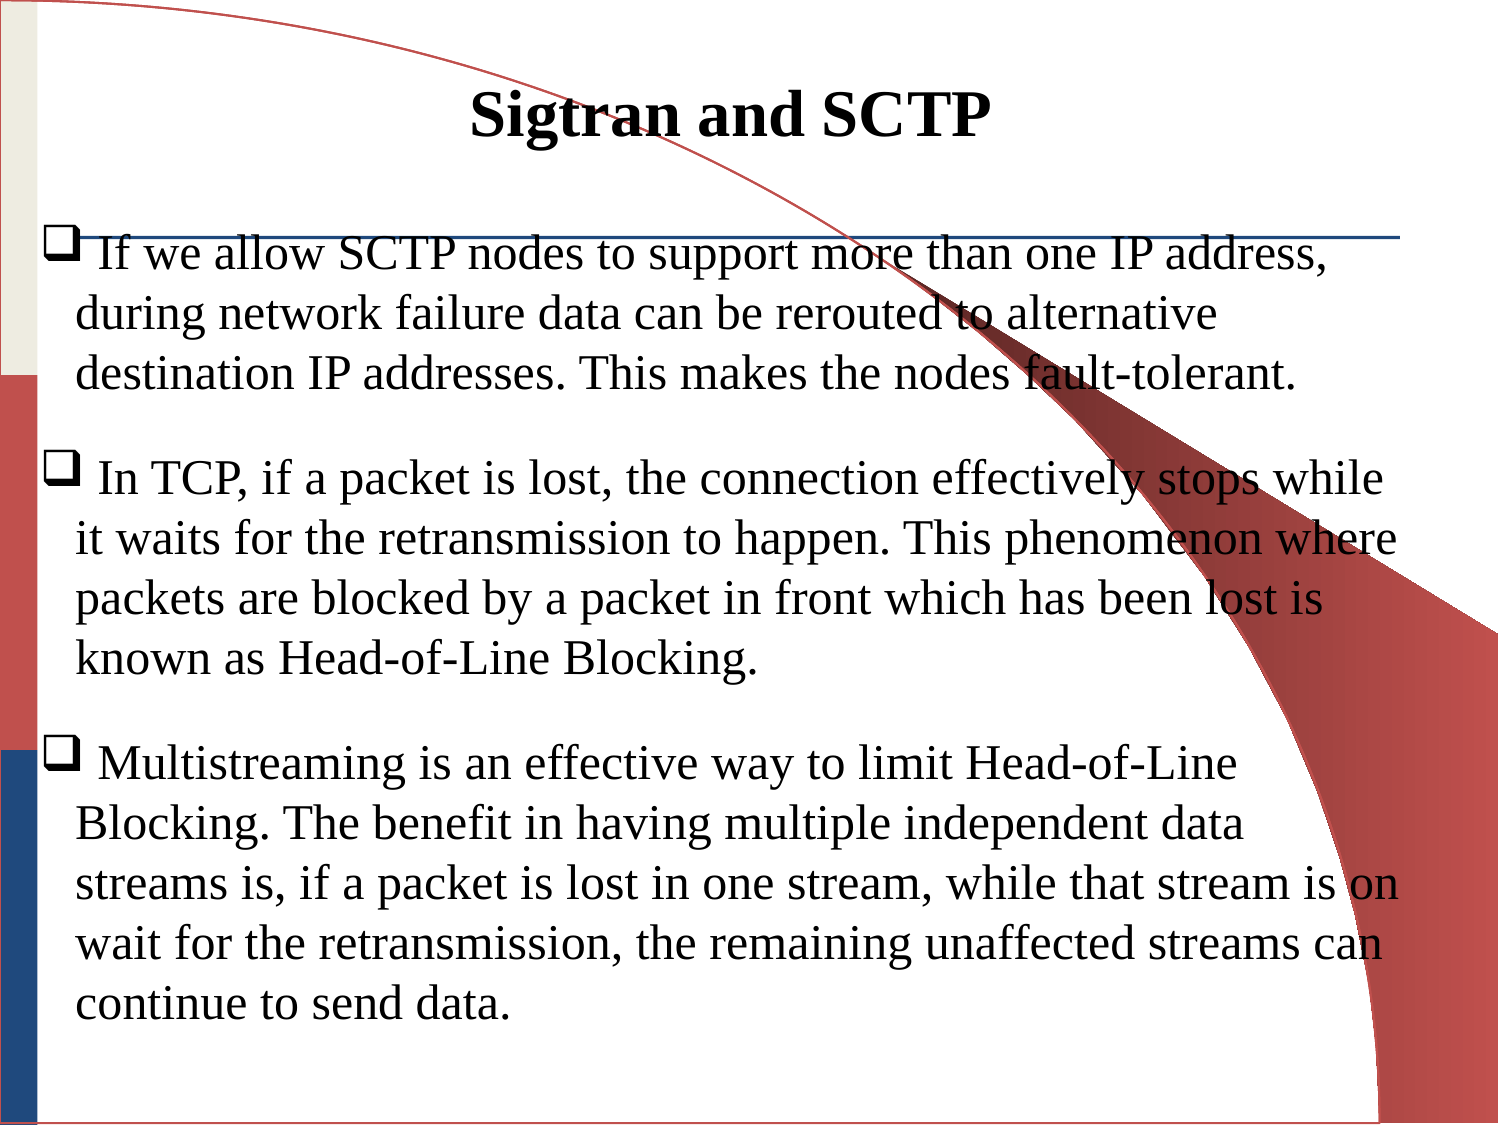

Sigtran and SCTP
 If we allow SCTP nodes to support more than one IP address, during network failure data can be rerouted to alternative destination IP addresses. This makes the nodes fault-tolerant.
 In TCP, if a packet is lost, the connection effectively stops while it waits for the retransmission to happen. This phenomenon where packets are blocked by a packet in front which has been lost is known as Head-of-Line Blocking.
 Multistreaming is an effective way to limit Head-of-Line Blocking. The benefit in having multiple independent data streams is, if a packet is lost in one stream, while that stream is on wait for the retransmission, the remaining unaffected streams can continue to send data.